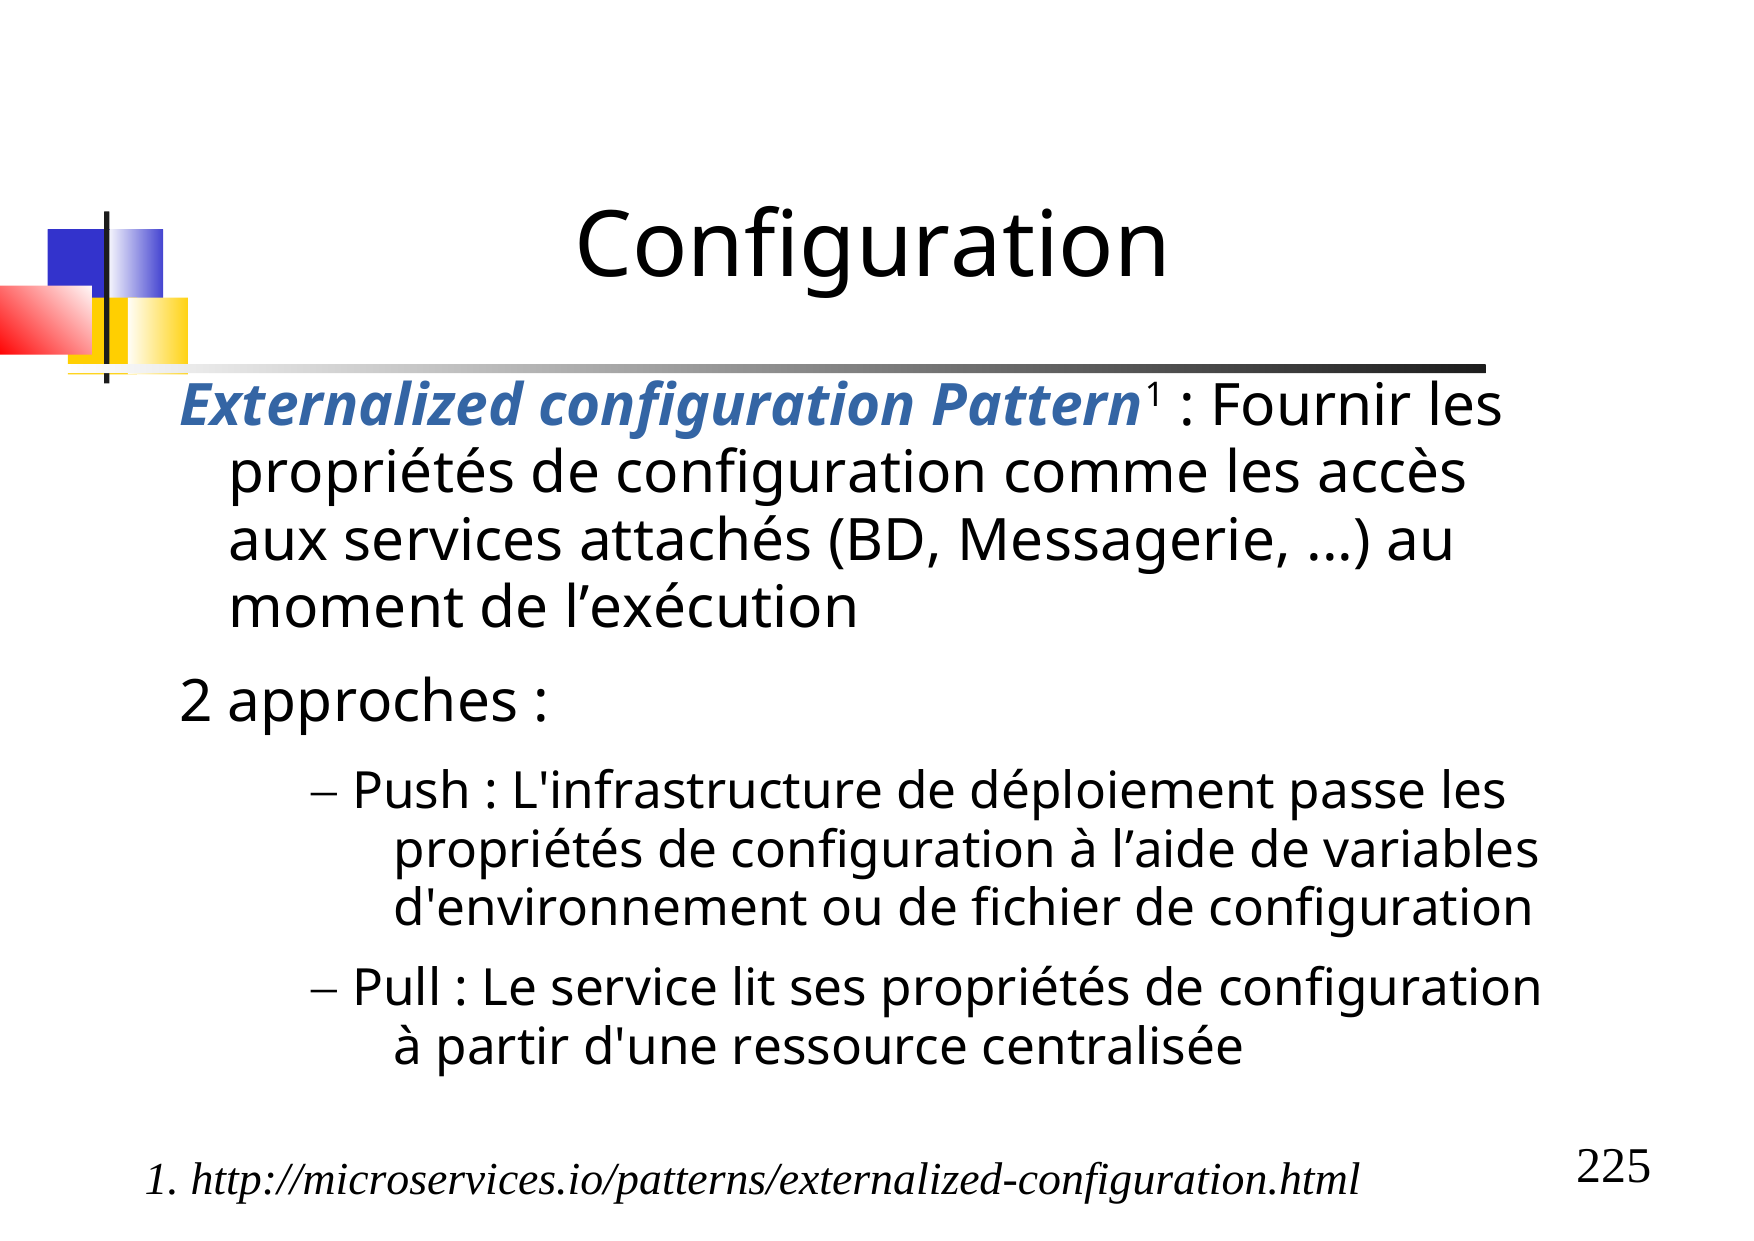

# Configuration
Externalized configuration Pattern1 : Fournir les propriétés de configuration comme les accès aux services attachés (BD, Messagerie, ...) au moment de l’exécution
2 approches :
Push : L'infrastructure de déploiement passe les propriétés de configuration à l’aide de variables d'environnement ou de fichier de configuration
Pull : Le service lit ses propriétés de configuration à partir d'une ressource centralisée
1. http://microservices.io/patterns/externalized-configuration.html